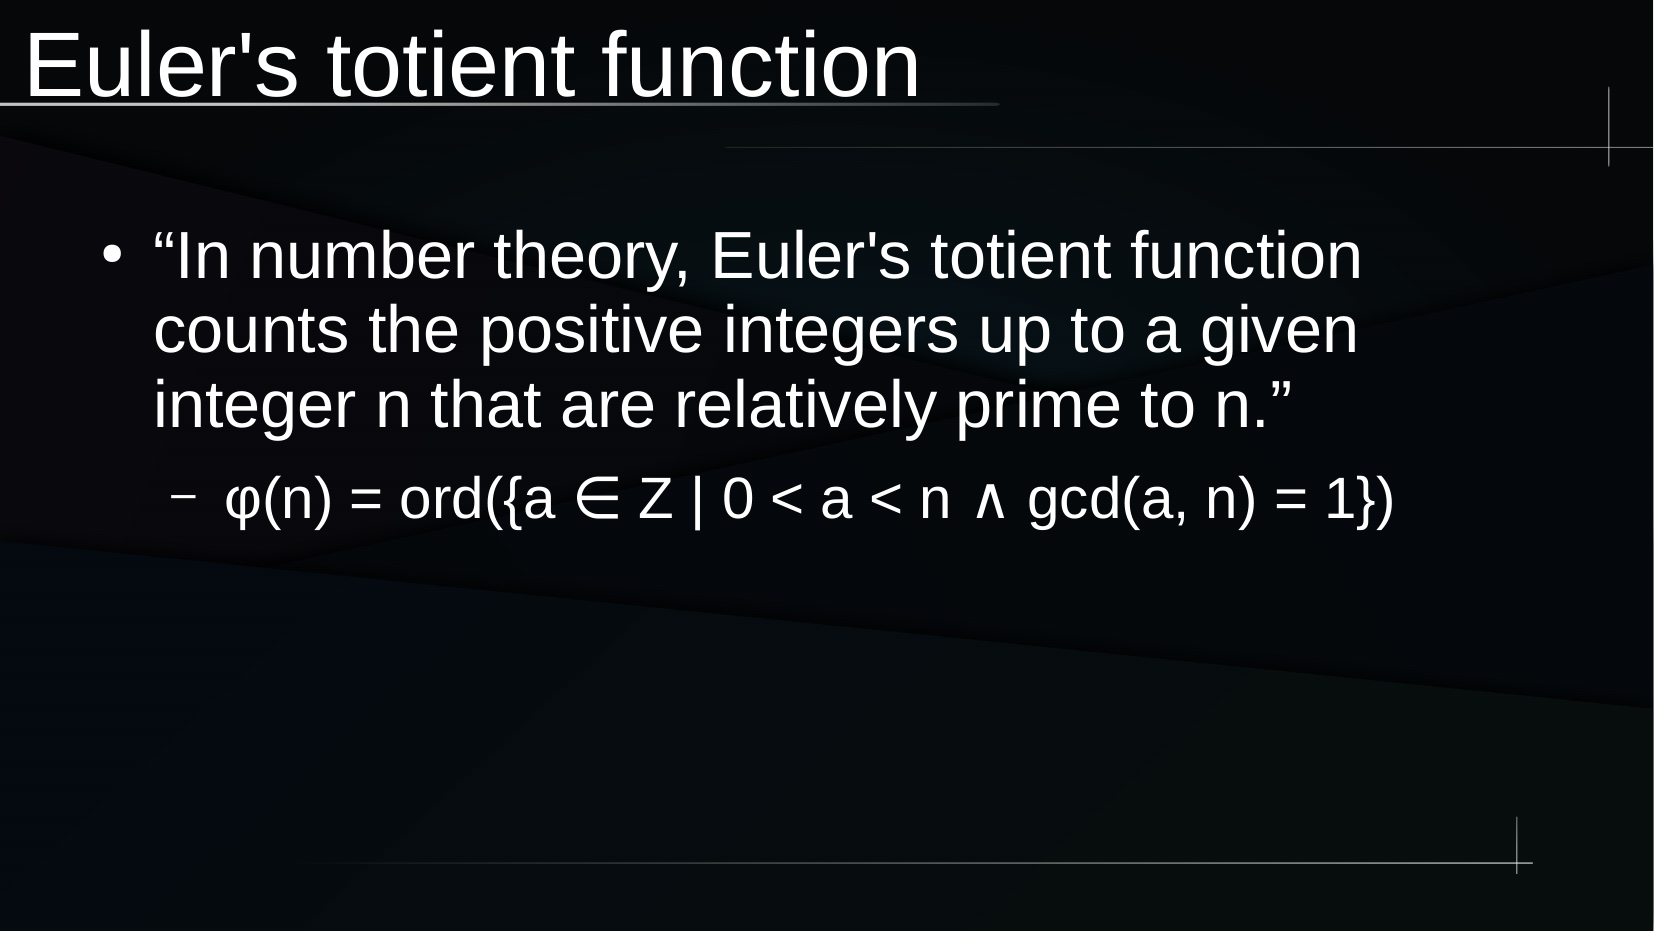

# Euler's totient function
“In number theory, Euler's totient function counts the positive integers up to a given integer n that are relatively prime to n.”
φ(n) = ord({a ∈ Z | 0 < a < n ∧ gcd(a, n) = 1})